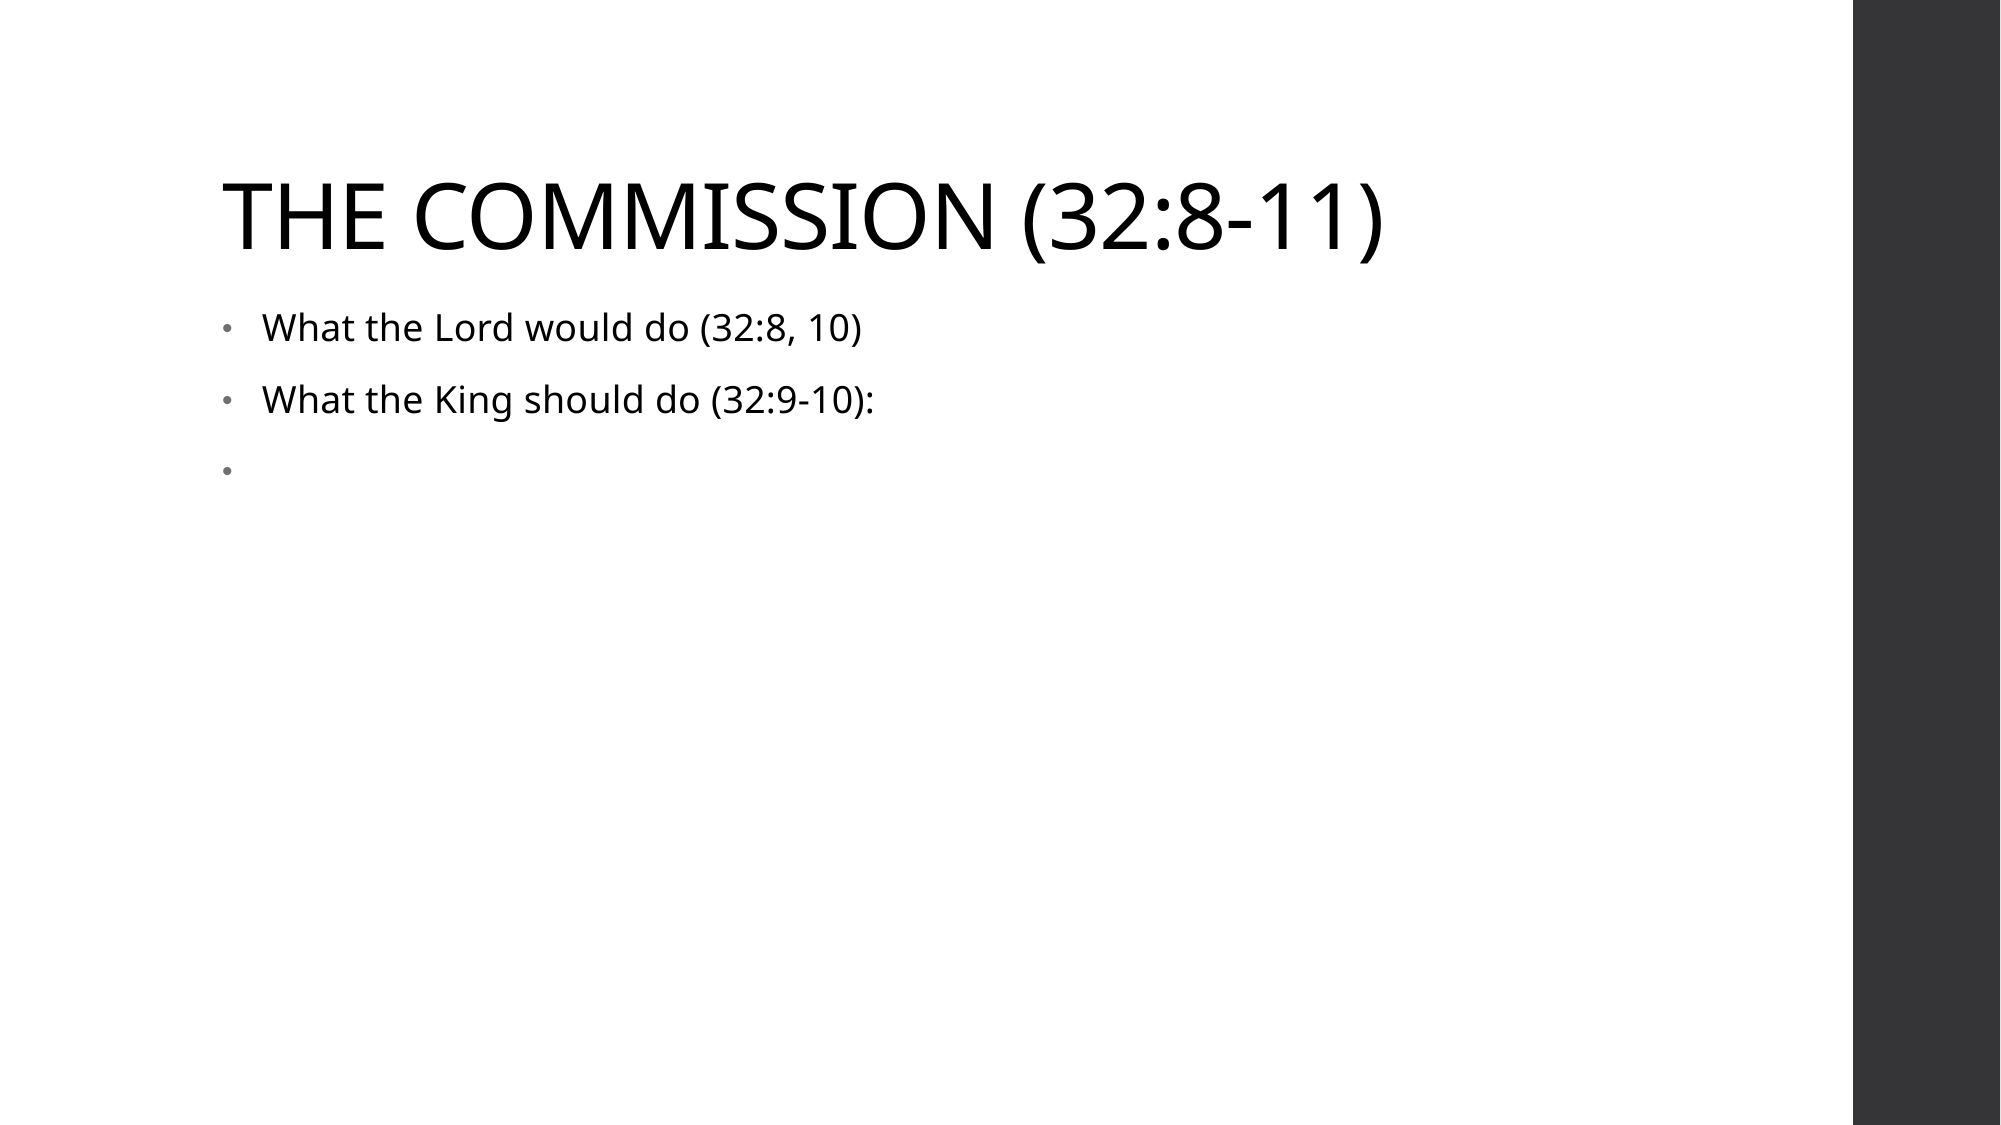

# THE COMMISSION (32:8-11)
 What the Lord would do (32:8, 10)
 What the King should do (32:9-10):